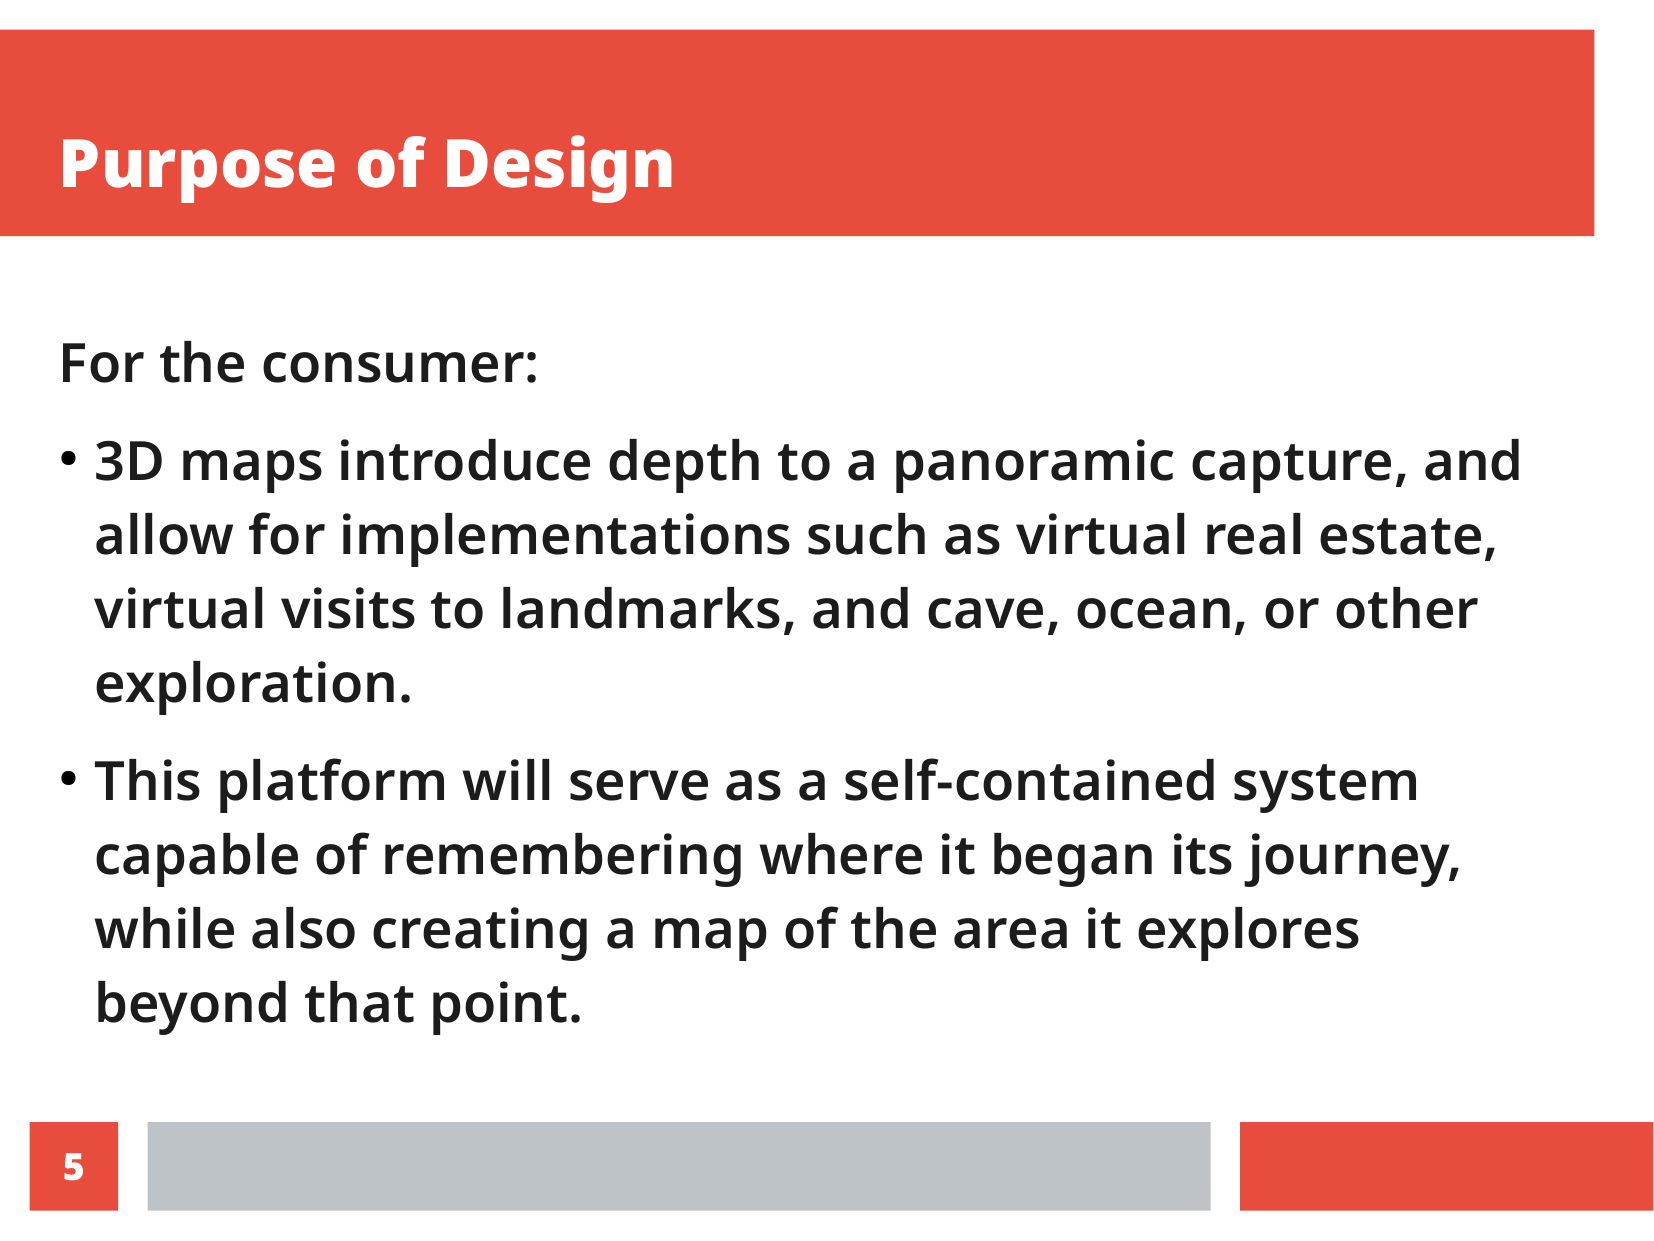

# Purpose of Design
For the consumer:
3D maps introduce depth to a panoramic capture, and allow for implementations such as virtual real estate, virtual visits to landmarks, and cave, ocean, or other exploration.
This platform will serve as a self-contained system capable of remembering where it began its journey, while also creating a map of the area it explores beyond that point.
5